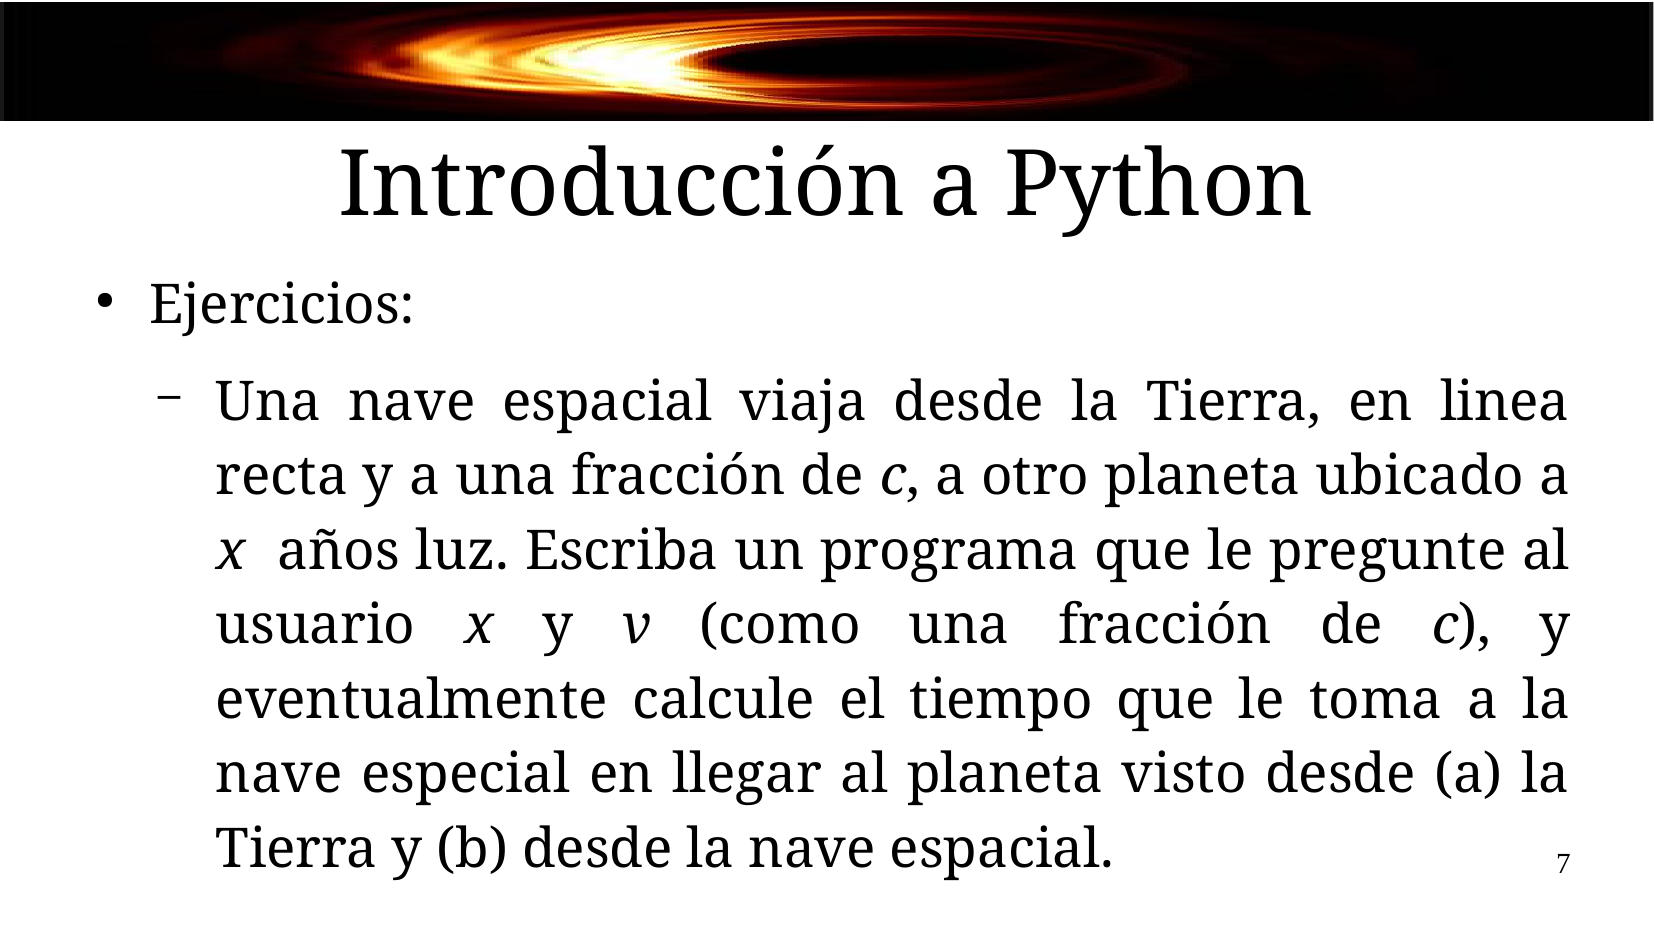

Introducción a Python
# Ejercicios:
Una nave espacial viaja desde la Tierra, en linea recta y a una fracción de c, a otro planeta ubicado a x años luz. Escriba un programa que le pregunte al usuario x y v (como una fracción de c), y eventualmente calcule el tiempo que le toma a la nave especial en llegar al planeta visto desde (a) la Tierra y (b) desde la nave espacial.
7